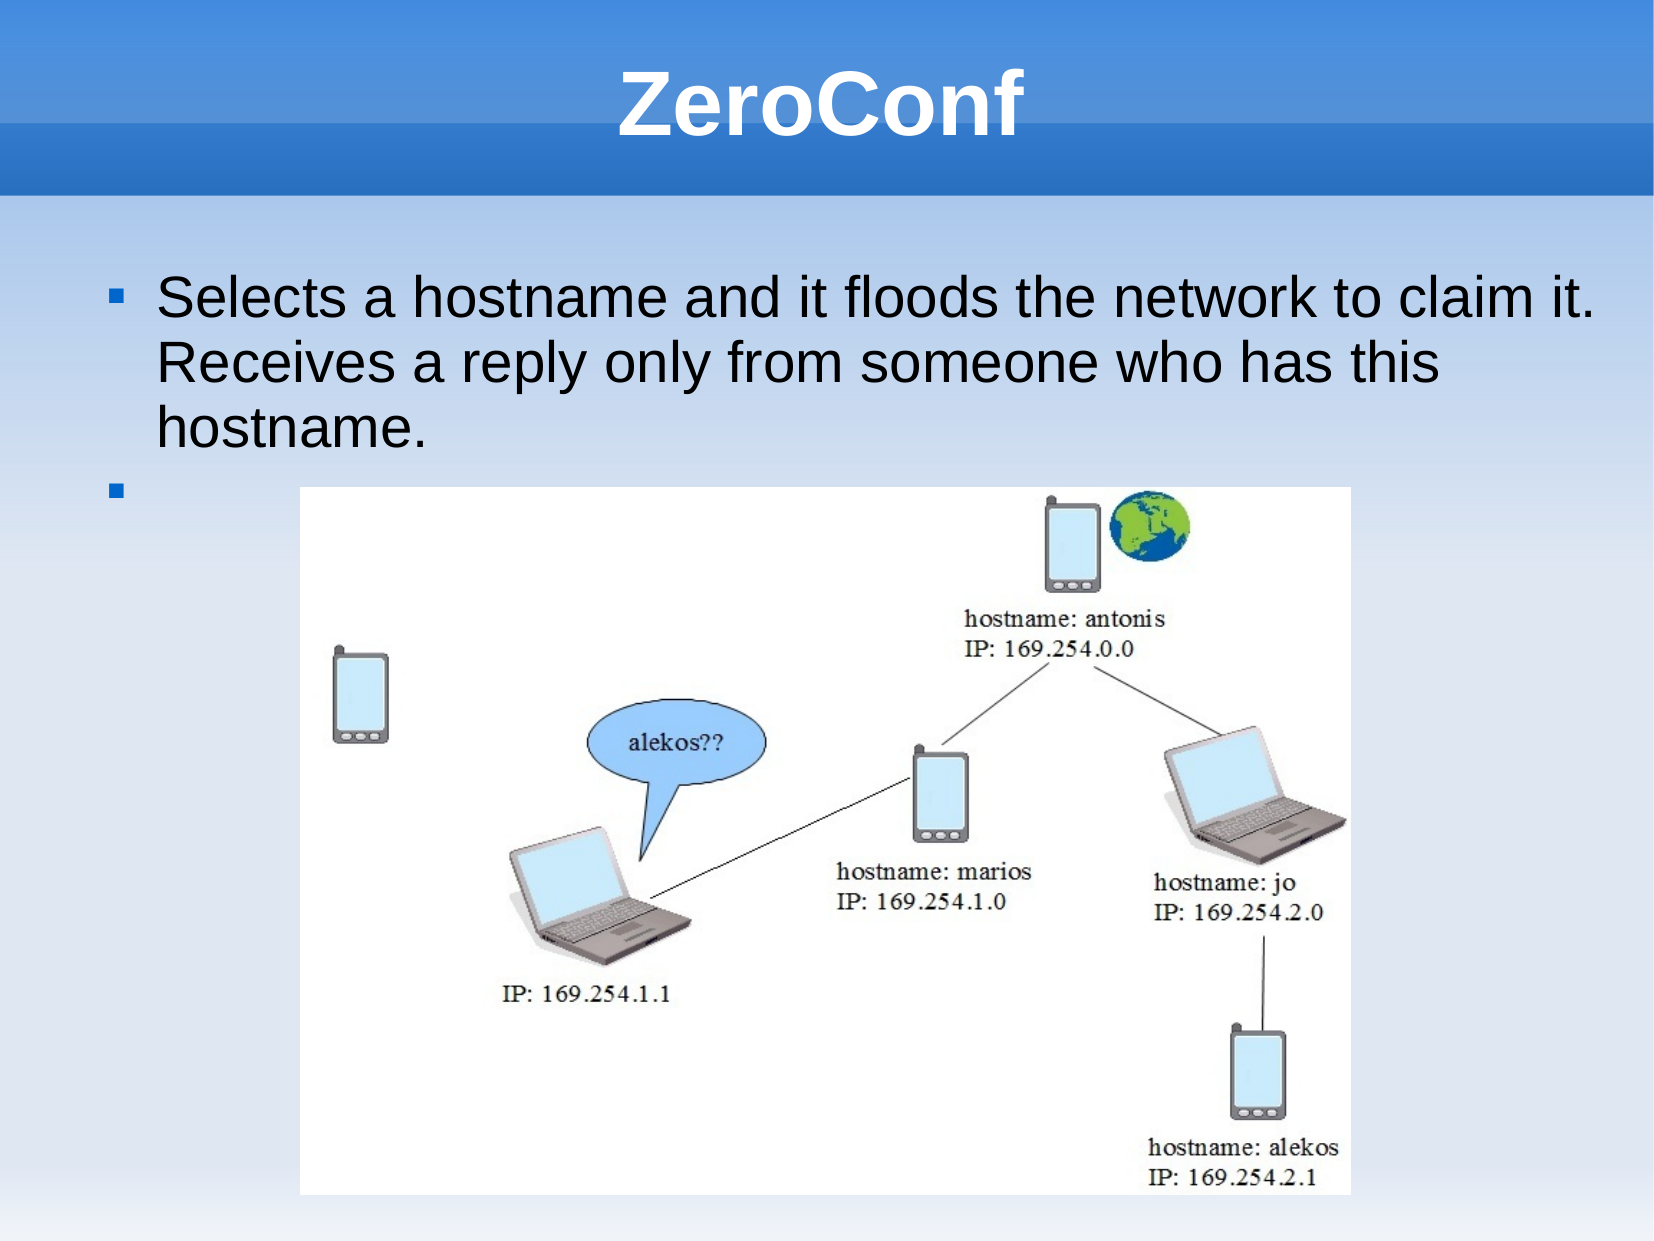

# ZeroConf
Selects a hostname and it floods the network to claim it. Receives a reply only from someone who has this hostname.